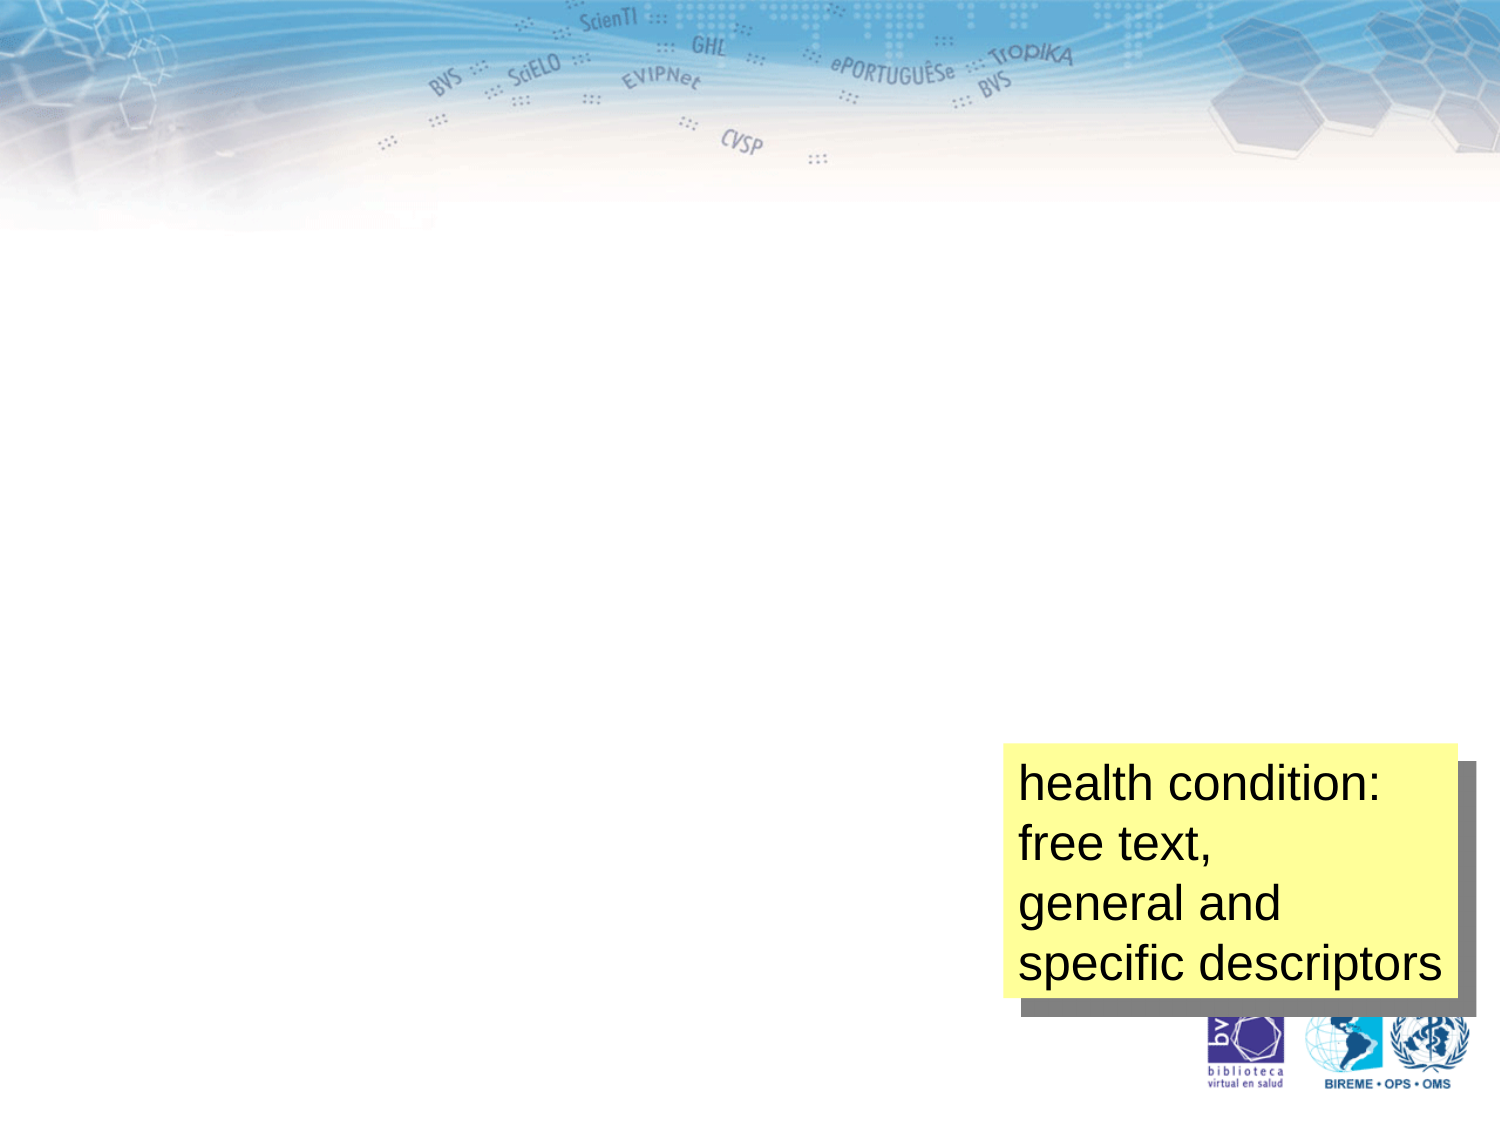

#
health condition:
free text,
general and
specific descriptors